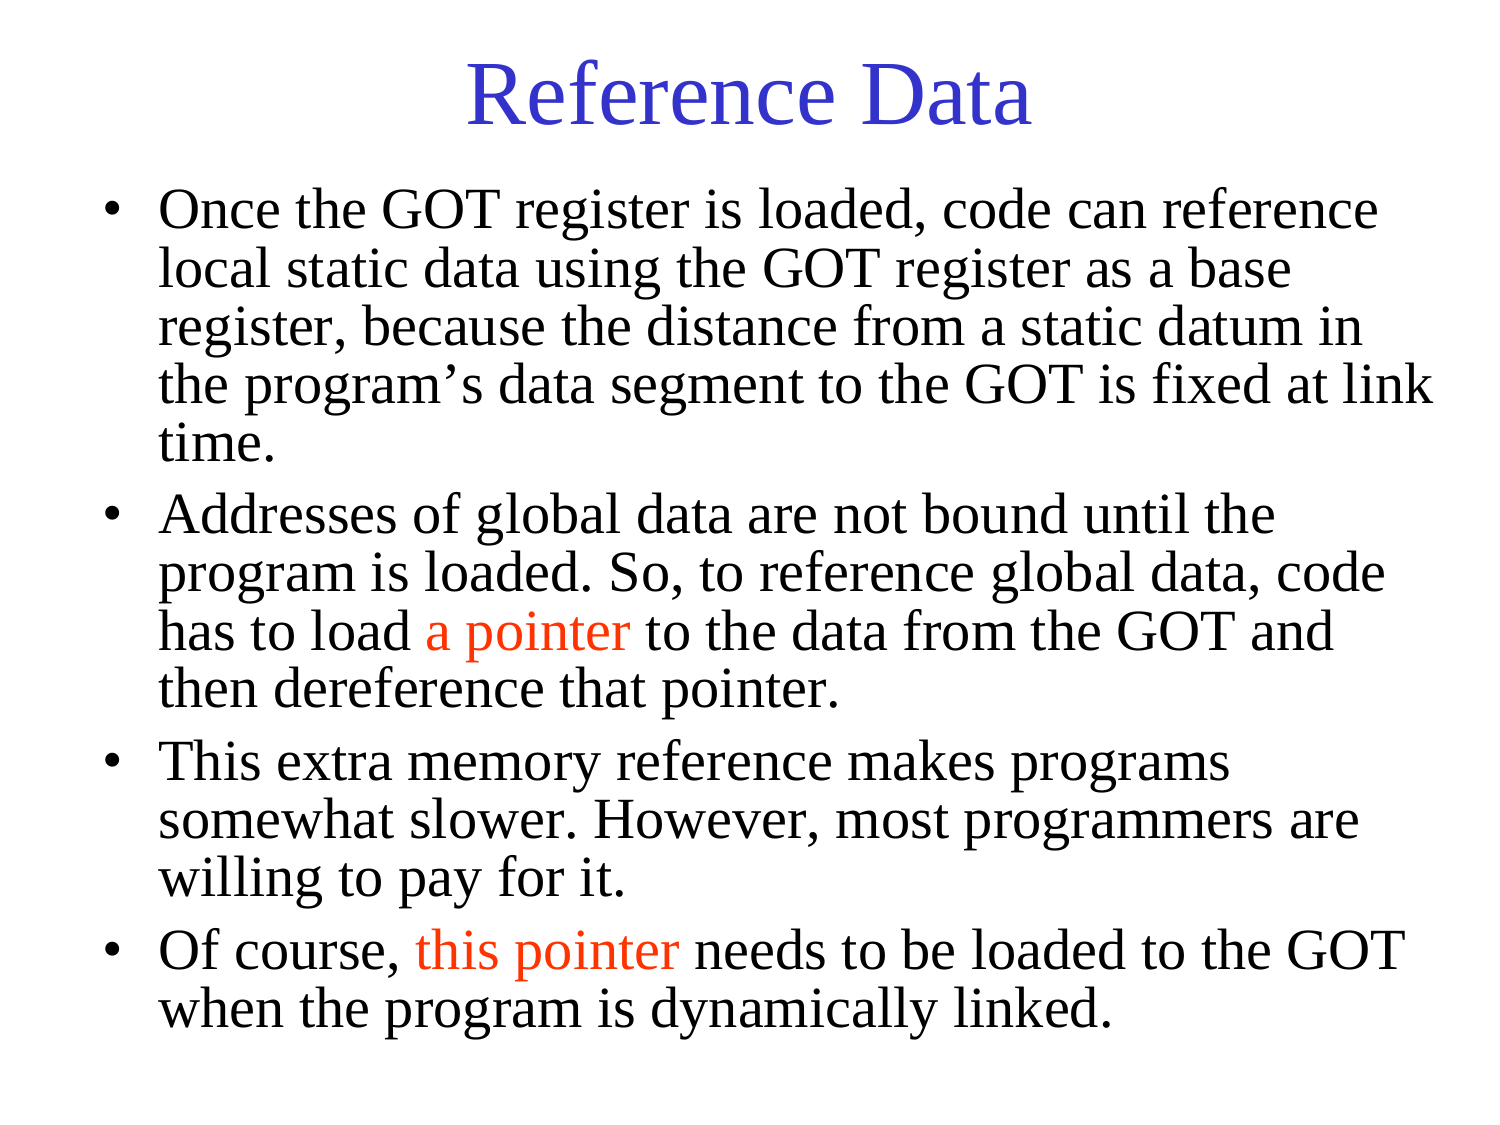

# Reference Data
Once the GOT register is loaded, code can reference local static data using the GOT register as a base register, because the distance from a static datum in the program’s data segment to the GOT is fixed at link time.
Addresses of global data are not bound until the program is loaded. So, to reference global data, code has to load a pointer to the data from the GOT and then dereference that pointer.
This extra memory reference makes programs somewhat slower. However, most programmers are willing to pay for it.
Of course, this pointer needs to be loaded to the GOT when the program is dynamically linked.